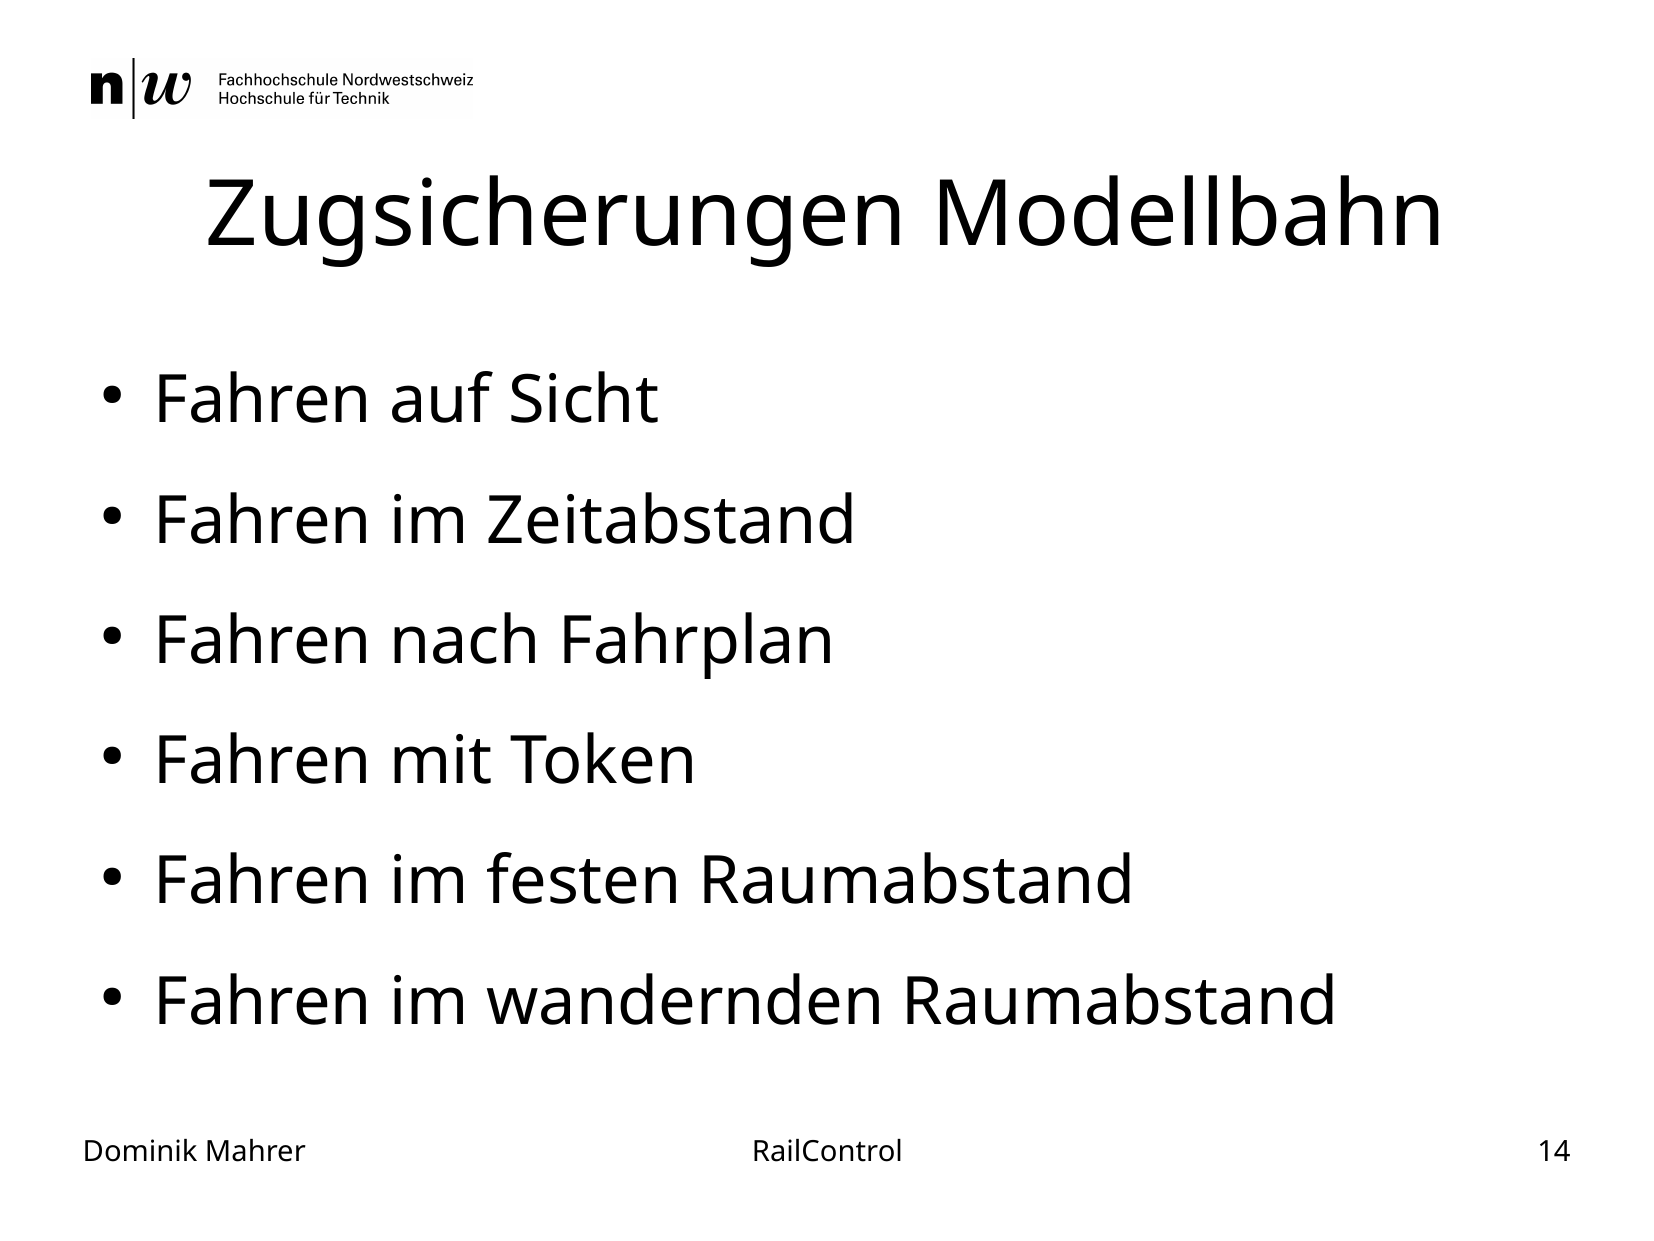

# Zugsicherungen Modellbahn
Fahren auf Sicht
Fahren im Zeitabstand
Fahren nach Fahrplan
Fahren mit Token
Fahren im festen Raumabstand
Fahren im wandernden Raumabstand
Dominik Mahrer
RailControl
14